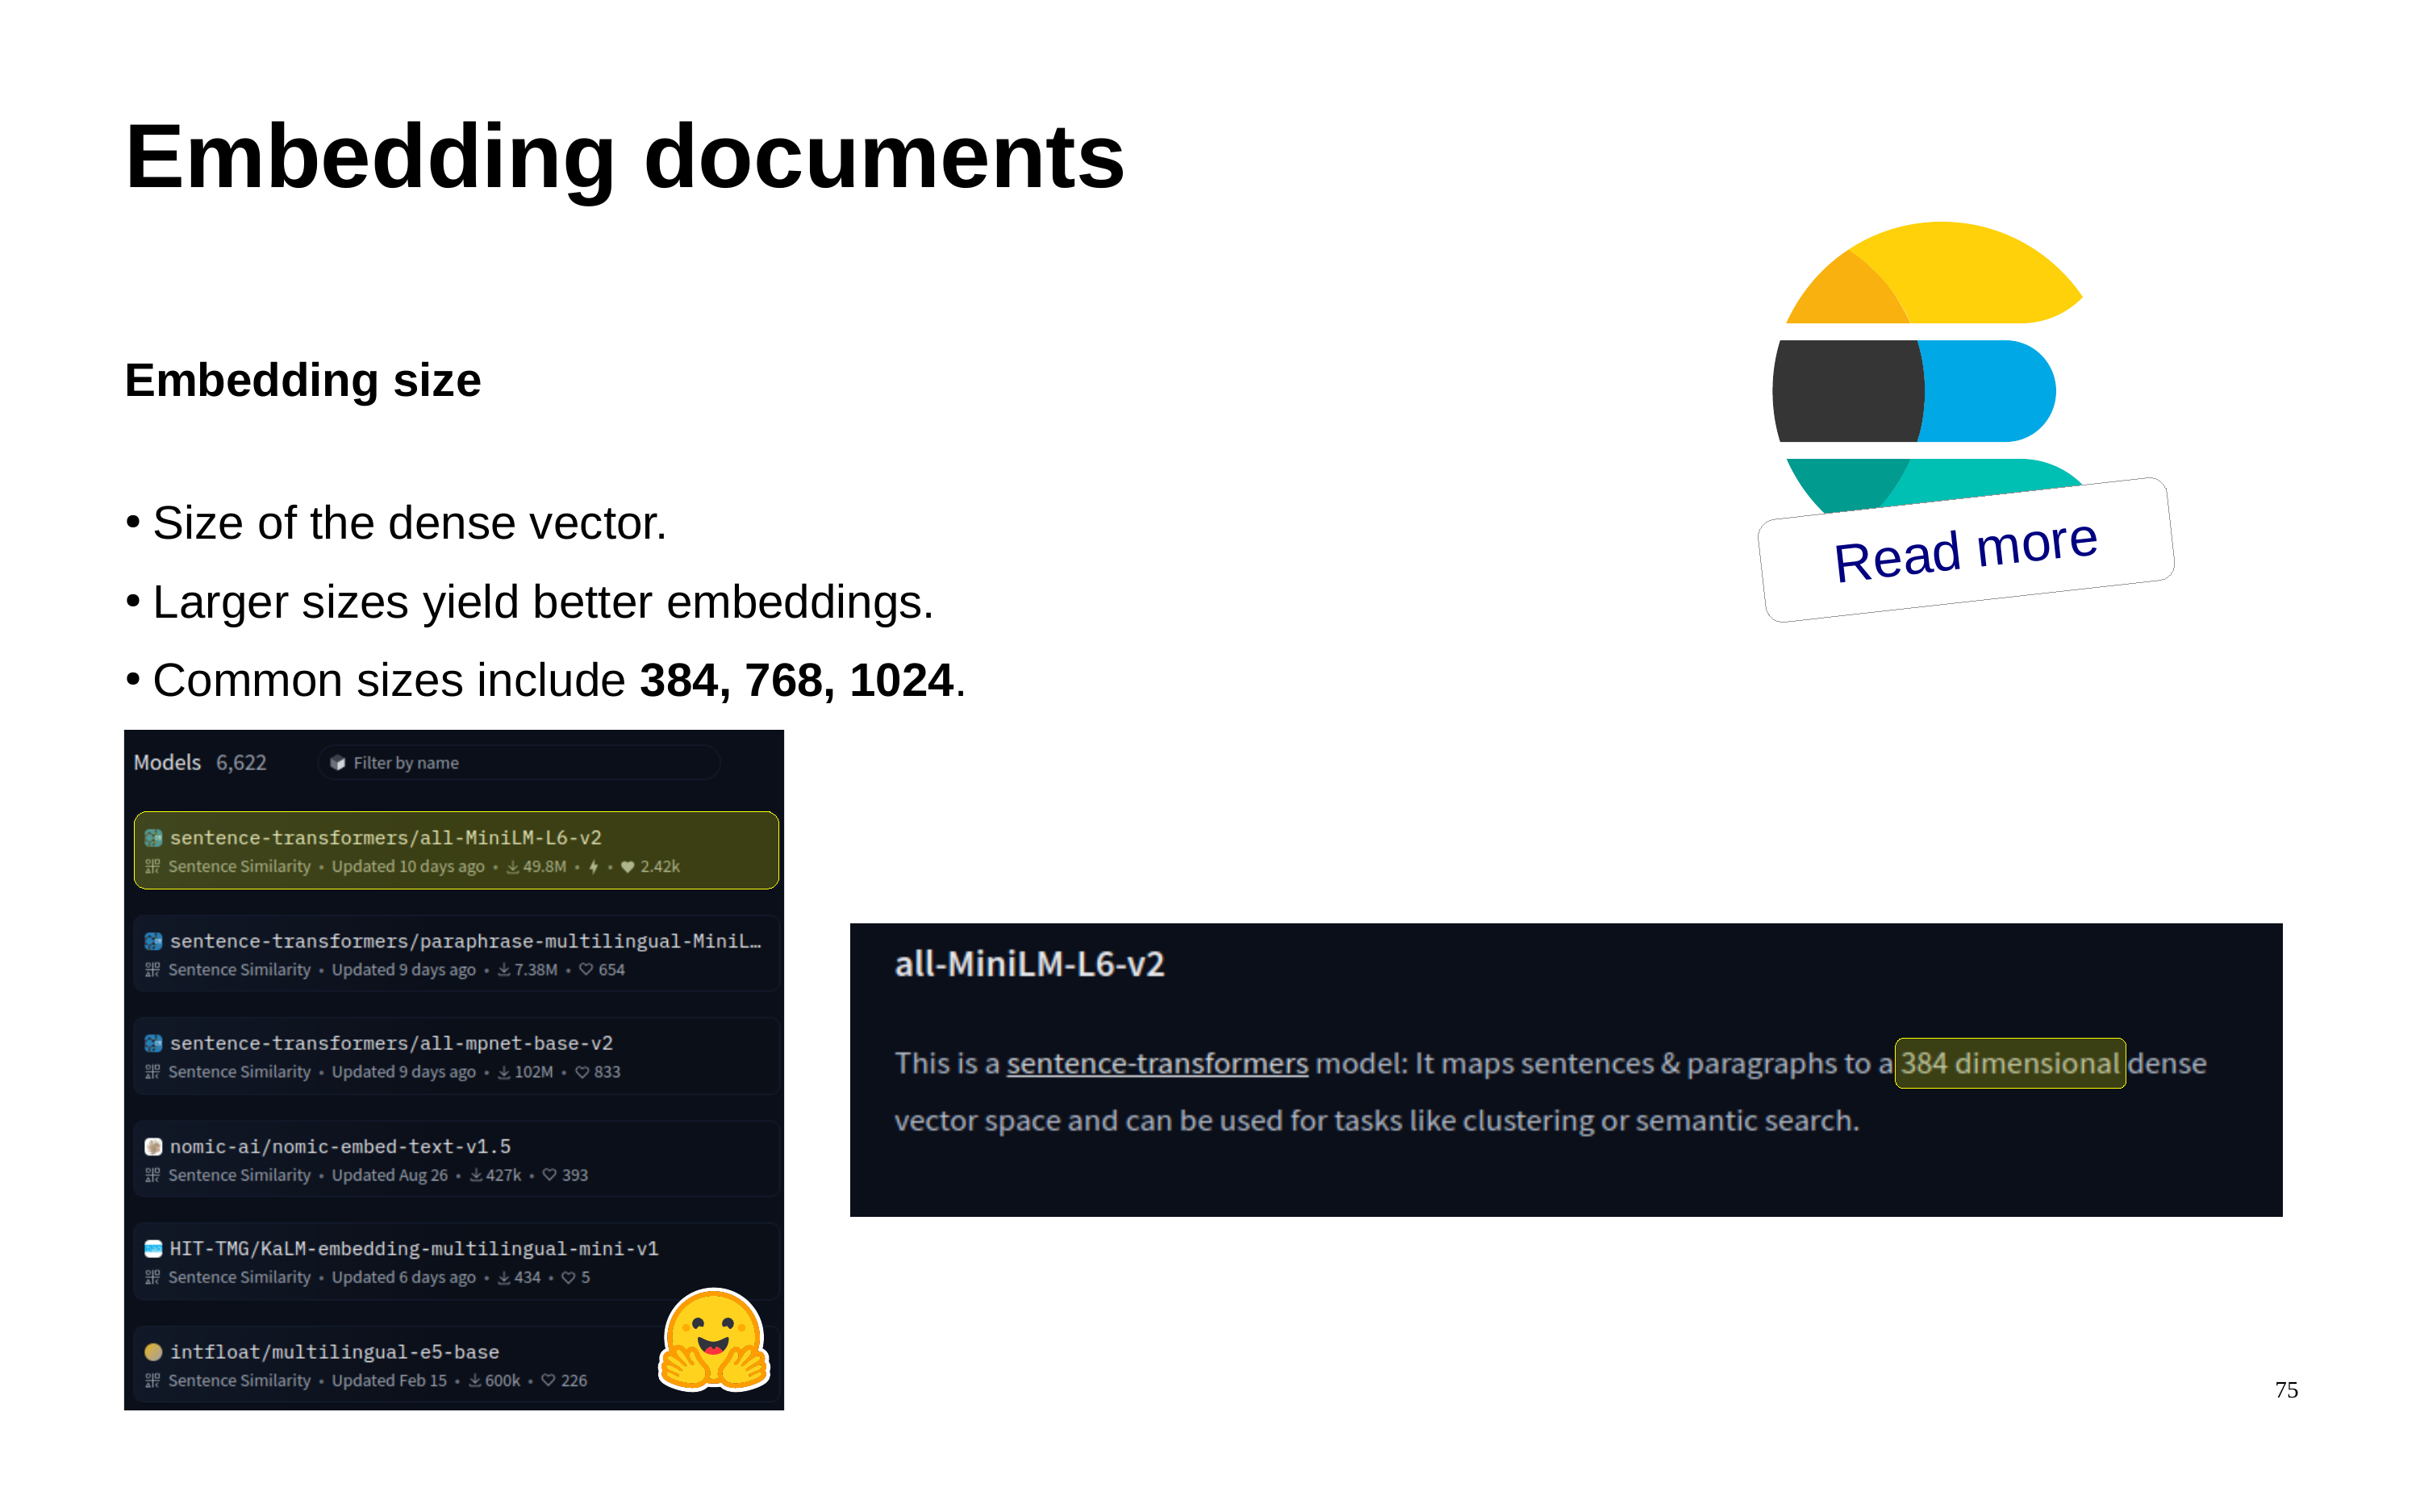

Embedding documents
Embedding size
Size of the dense vector.
Larger sizes yield better embeddings.
Common sizes include 384, 768, 1024.
Read more
75